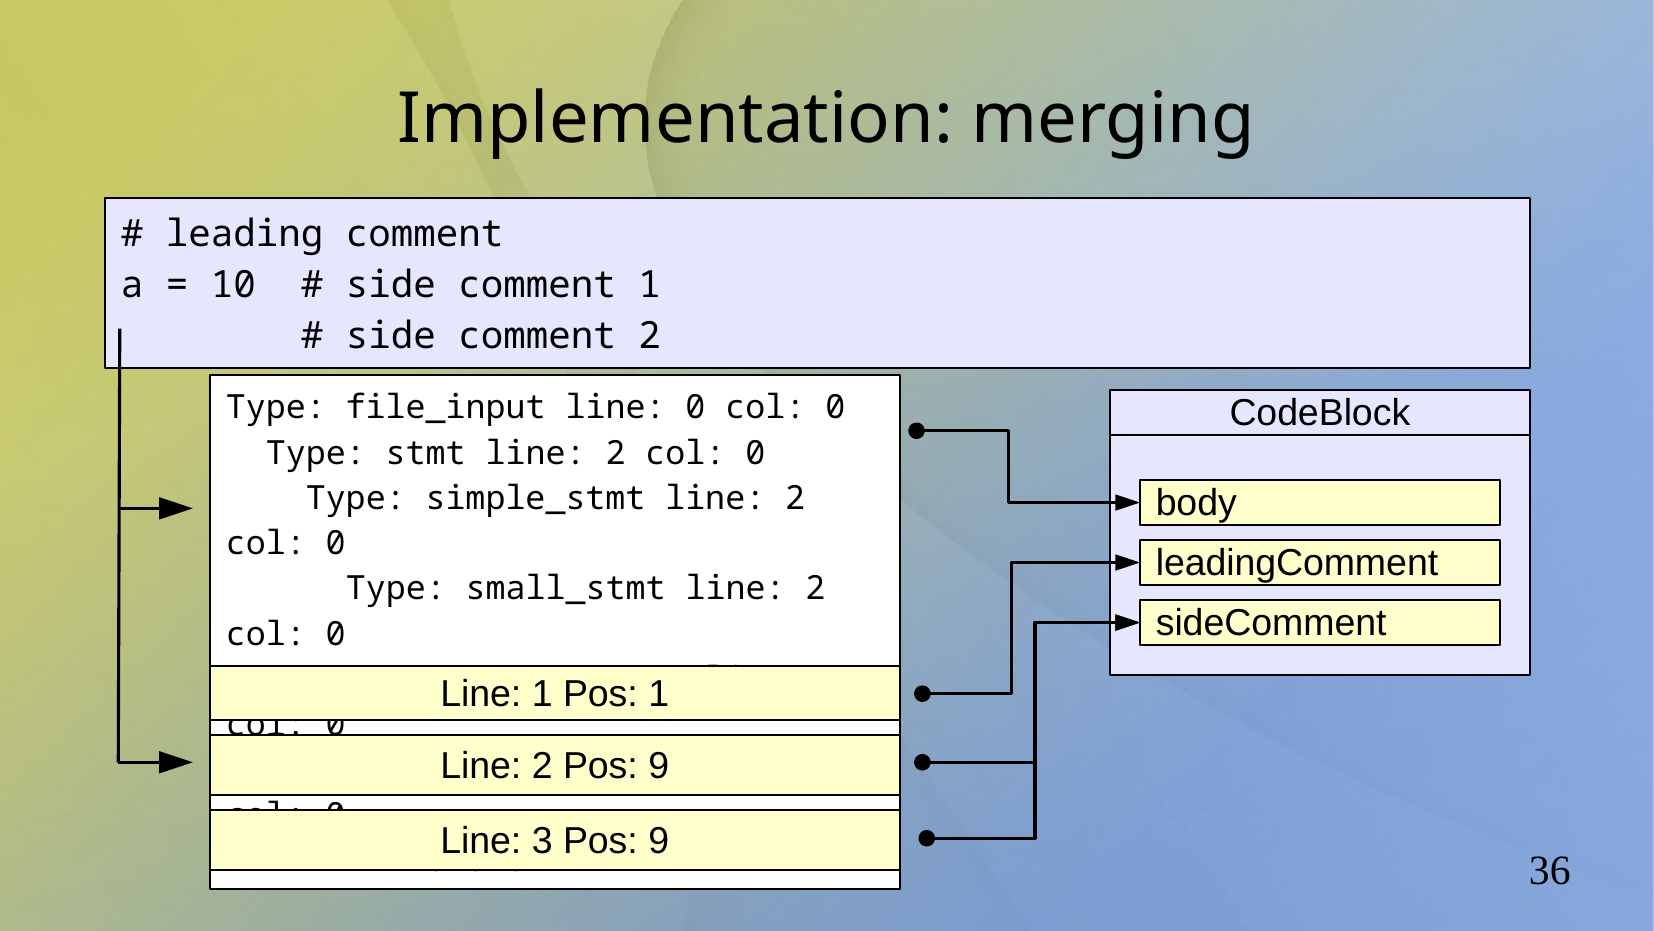

# Implementation: merging
# leading comment
a = 10 # side comment 1
 # side comment 2
Type: file_input line: 0 col: 0
 Type: stmt line: 2 col: 0
 Type: simple_stmt line: 2 col: 0
 Type: small_stmt line: 2 col: 0
 Type: expr_stmt line: 2 col: 0
 Type: testlist line: 2 col: 0
 . . .
CodeBlock
body
leadingComment
sideComment
Line: 1 Pos: 1
Line: 2 Pos: 9
Line: 3 Pos: 9
36